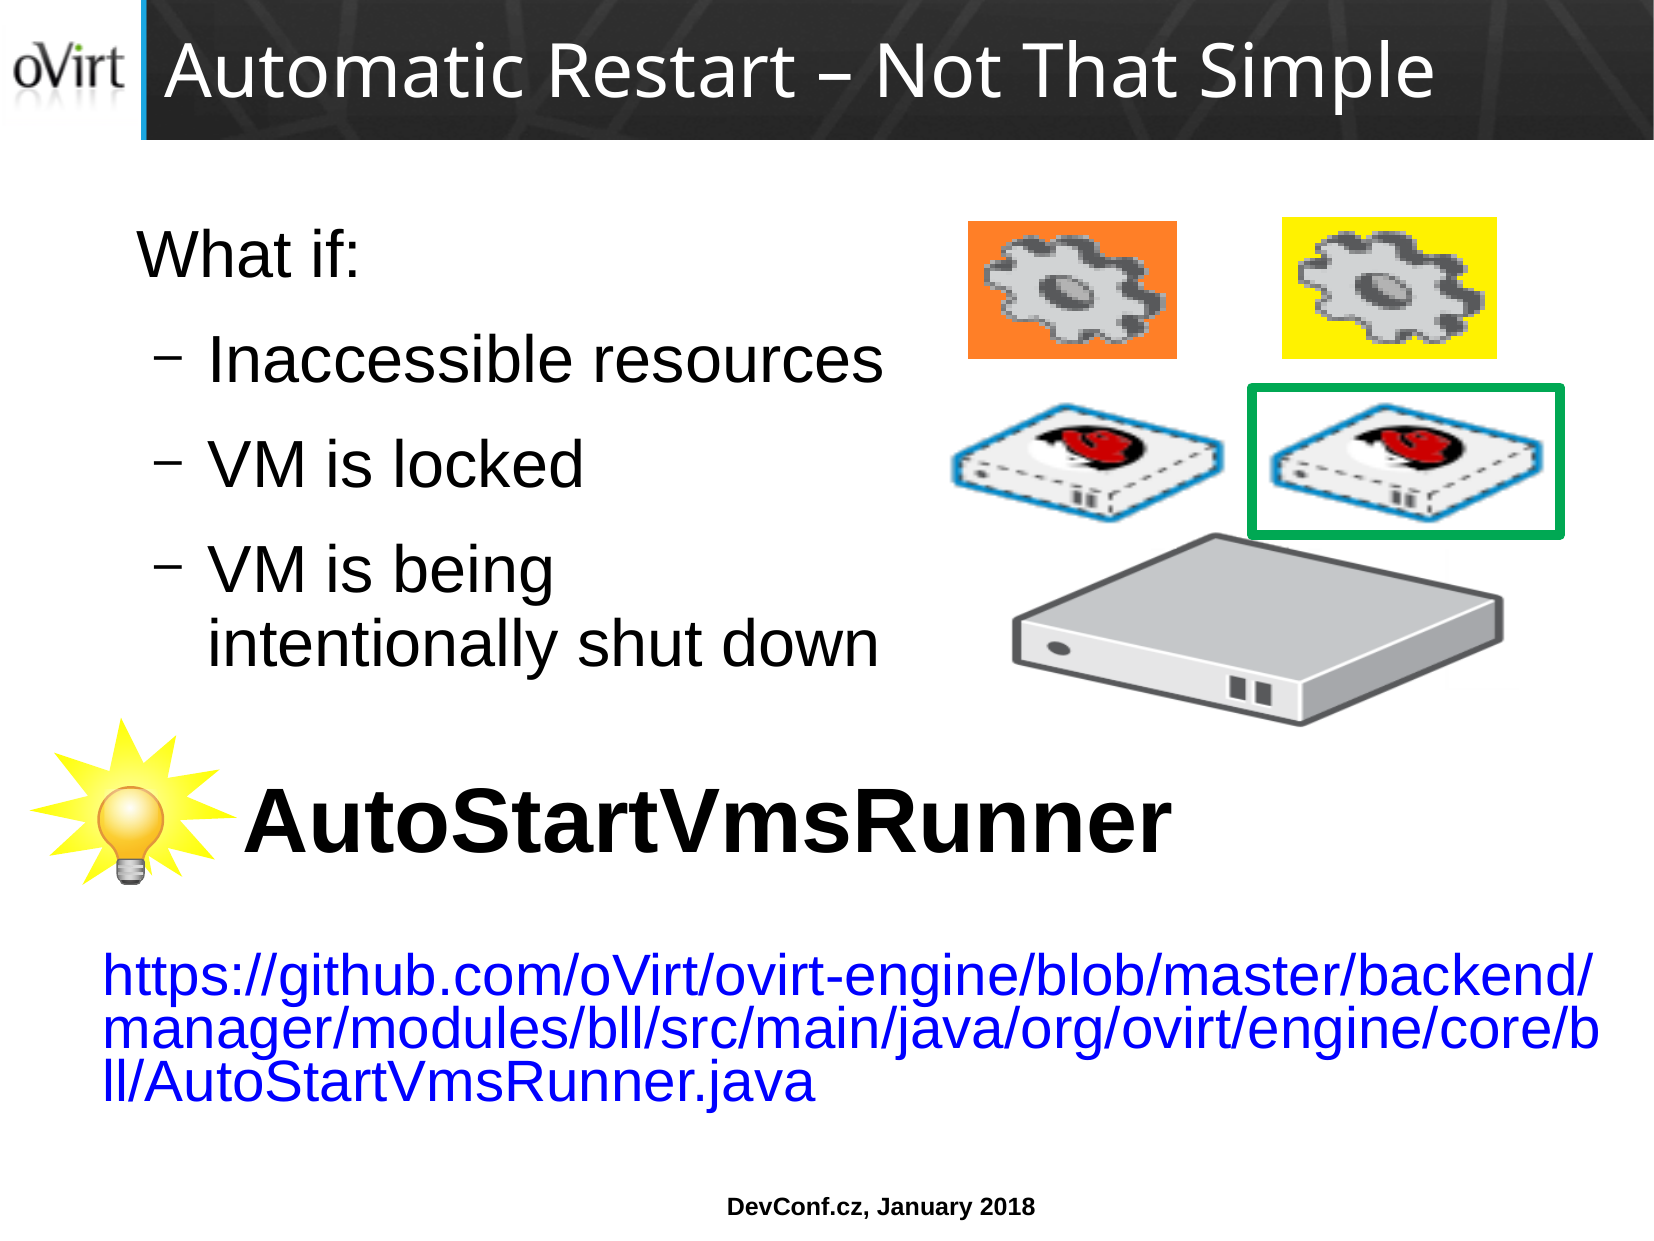

# Automatic Restart – Not That Simple
What if:
Inaccessible resources
VM is locked
VM is being intentionally shut down
AutoStartVmsRunner
https://github.com/oVirt/ovirt-engine/blob/master/backend/manager/modules/bll/src/main/java/org/ovirt/engine/core/bll/AutoStartVmsRunner.java